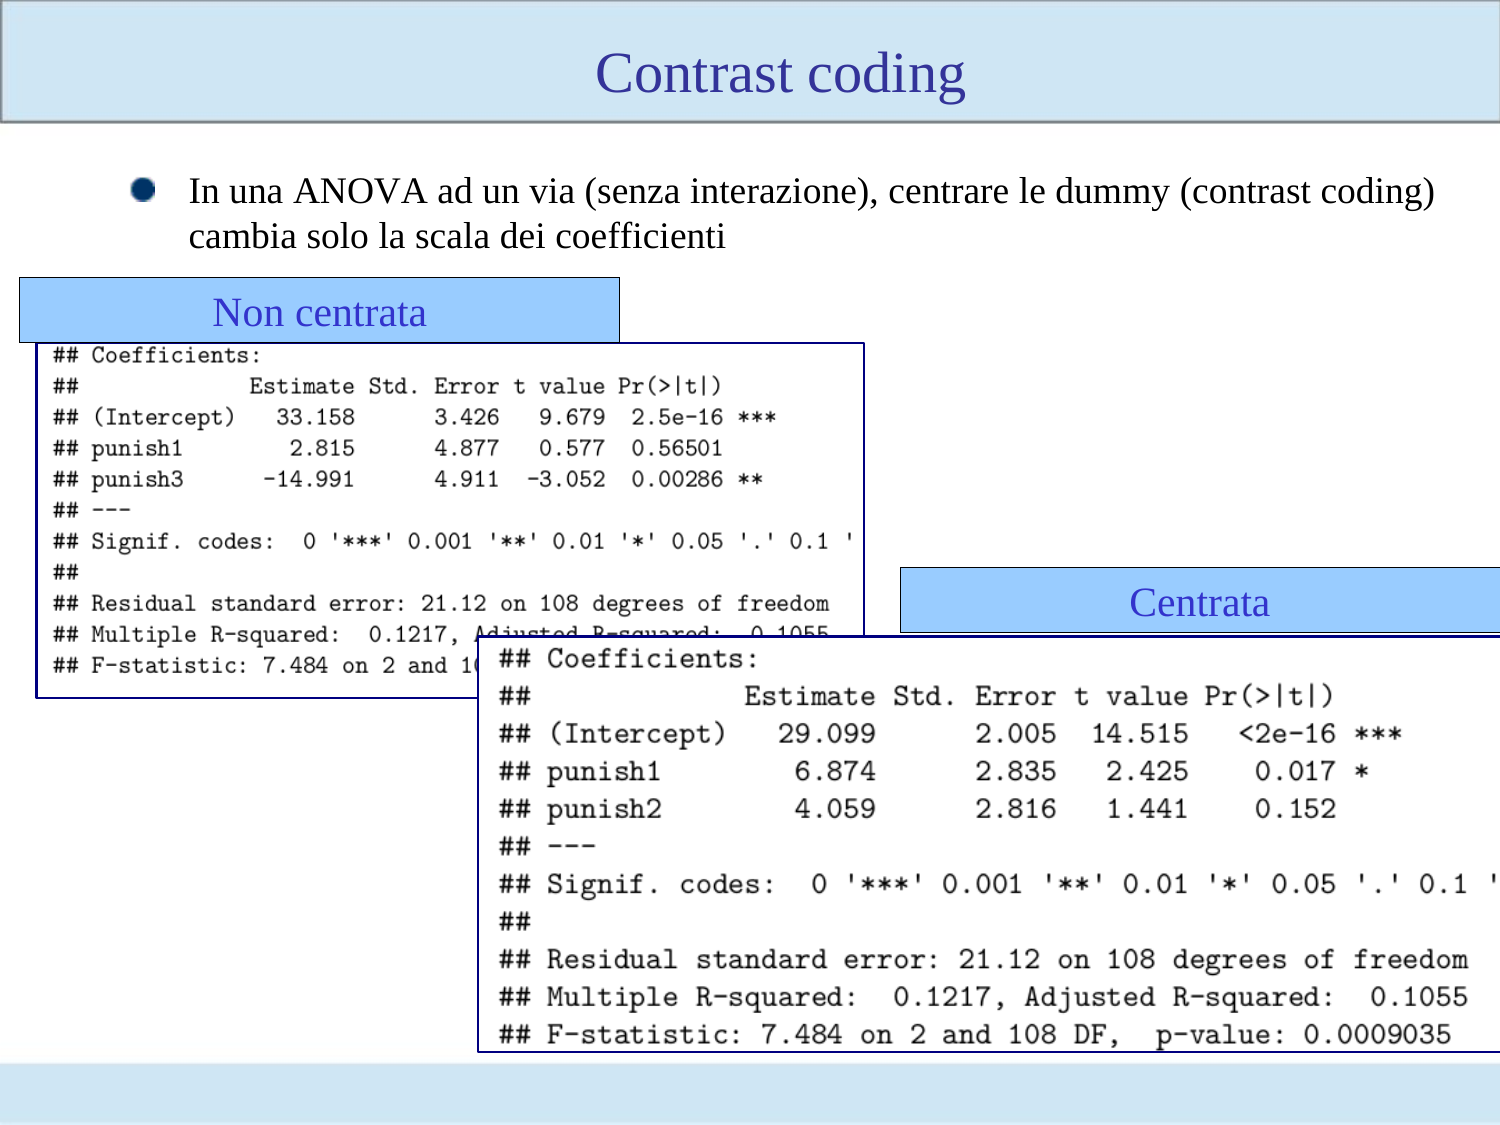

# Contrast coding
In una ANOVA ad un via (senza interazione), centrare le dummy (contrast coding) cambia solo la scala dei coefficienti
Non centrata
Centrata